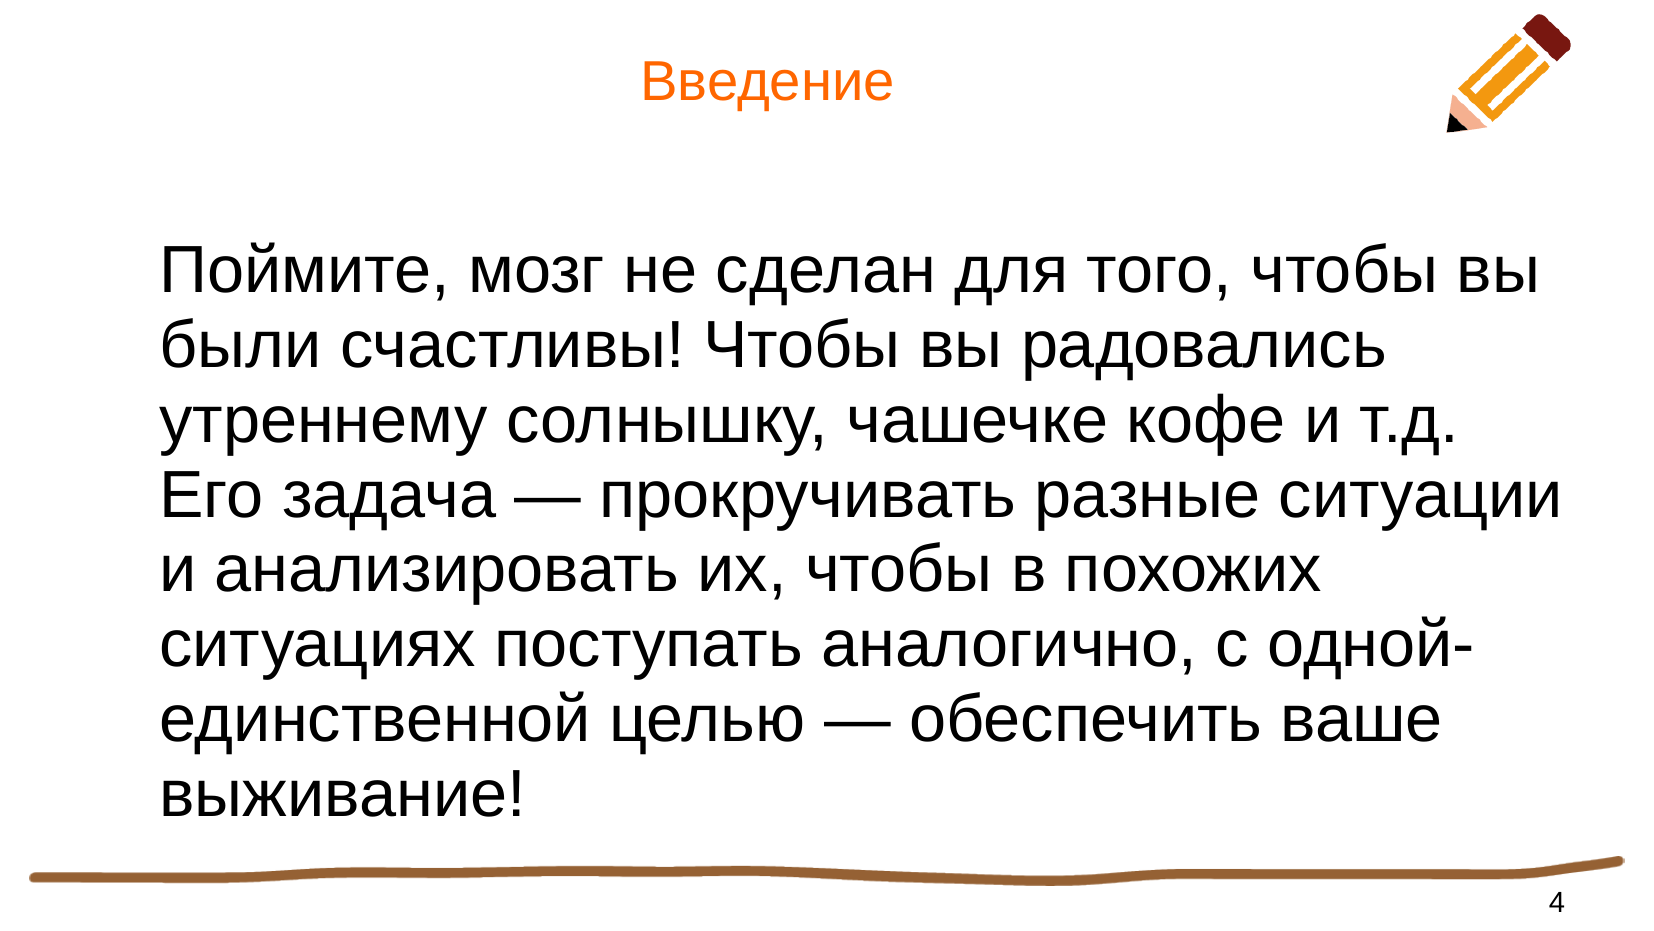

# Введение
Поймите, мозг не сделан для того, чтобы вы были счастливы! Чтобы вы радовались утреннему солнышку, чашечке кофе и т.д. Его задача — прокручивать разные ситуации и анализировать их, чтобы в похожих ситуациях поступать аналогично, с одной-единственной целью — обеспечить ваше выживание!
4